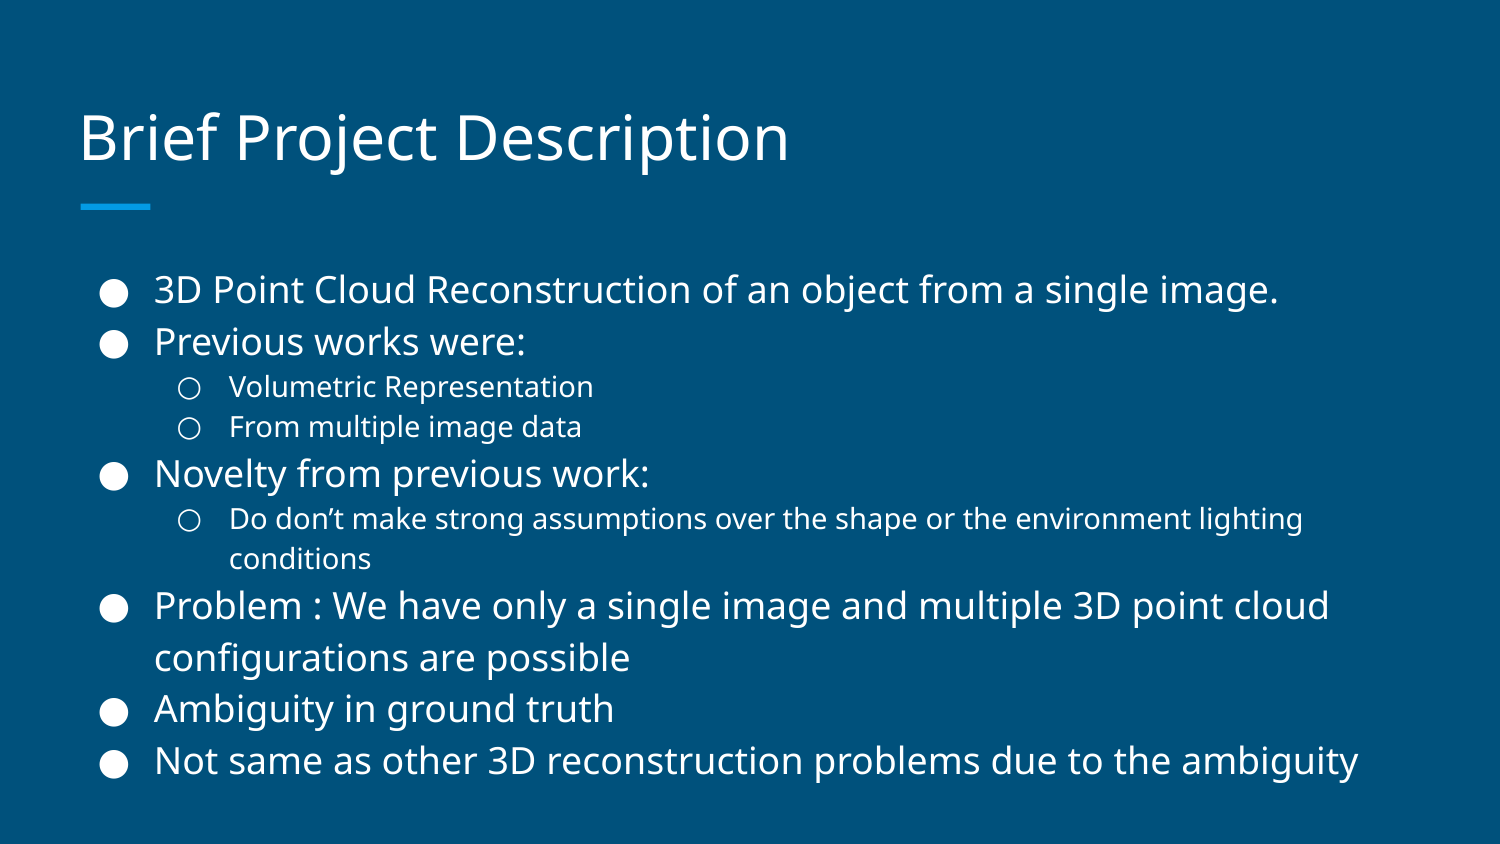

# Brief Project Description
3D Point Cloud Reconstruction of an object from a single image.
Previous works were:
Volumetric Representation
From multiple image data
Novelty from previous work:
Do don’t make strong assumptions over the shape or the environment lighting conditions
Problem : We have only a single image and multiple 3D point cloud configurations are possible
Ambiguity in ground truth
Not same as other 3D reconstruction problems due to the ambiguity